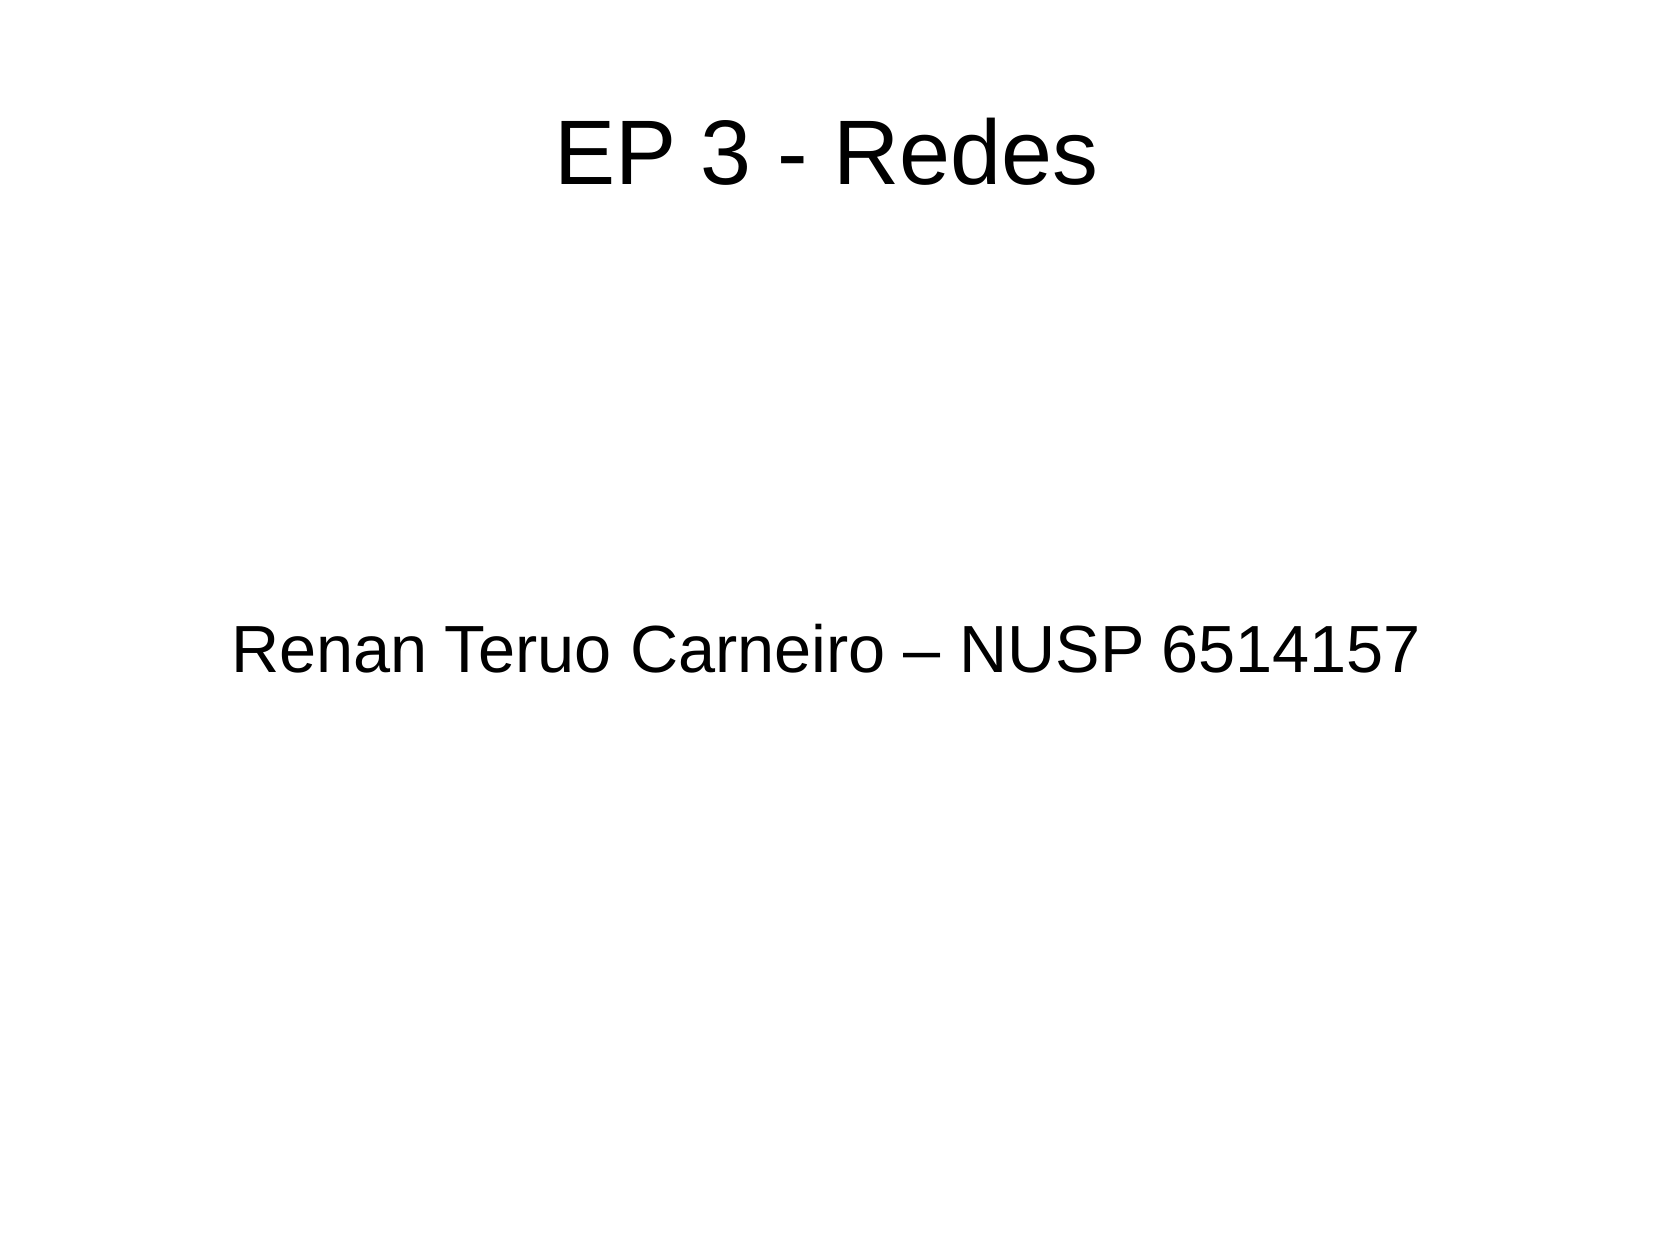

# EP 3 - Redes
Renan Teruo Carneiro – NUSP 6514157